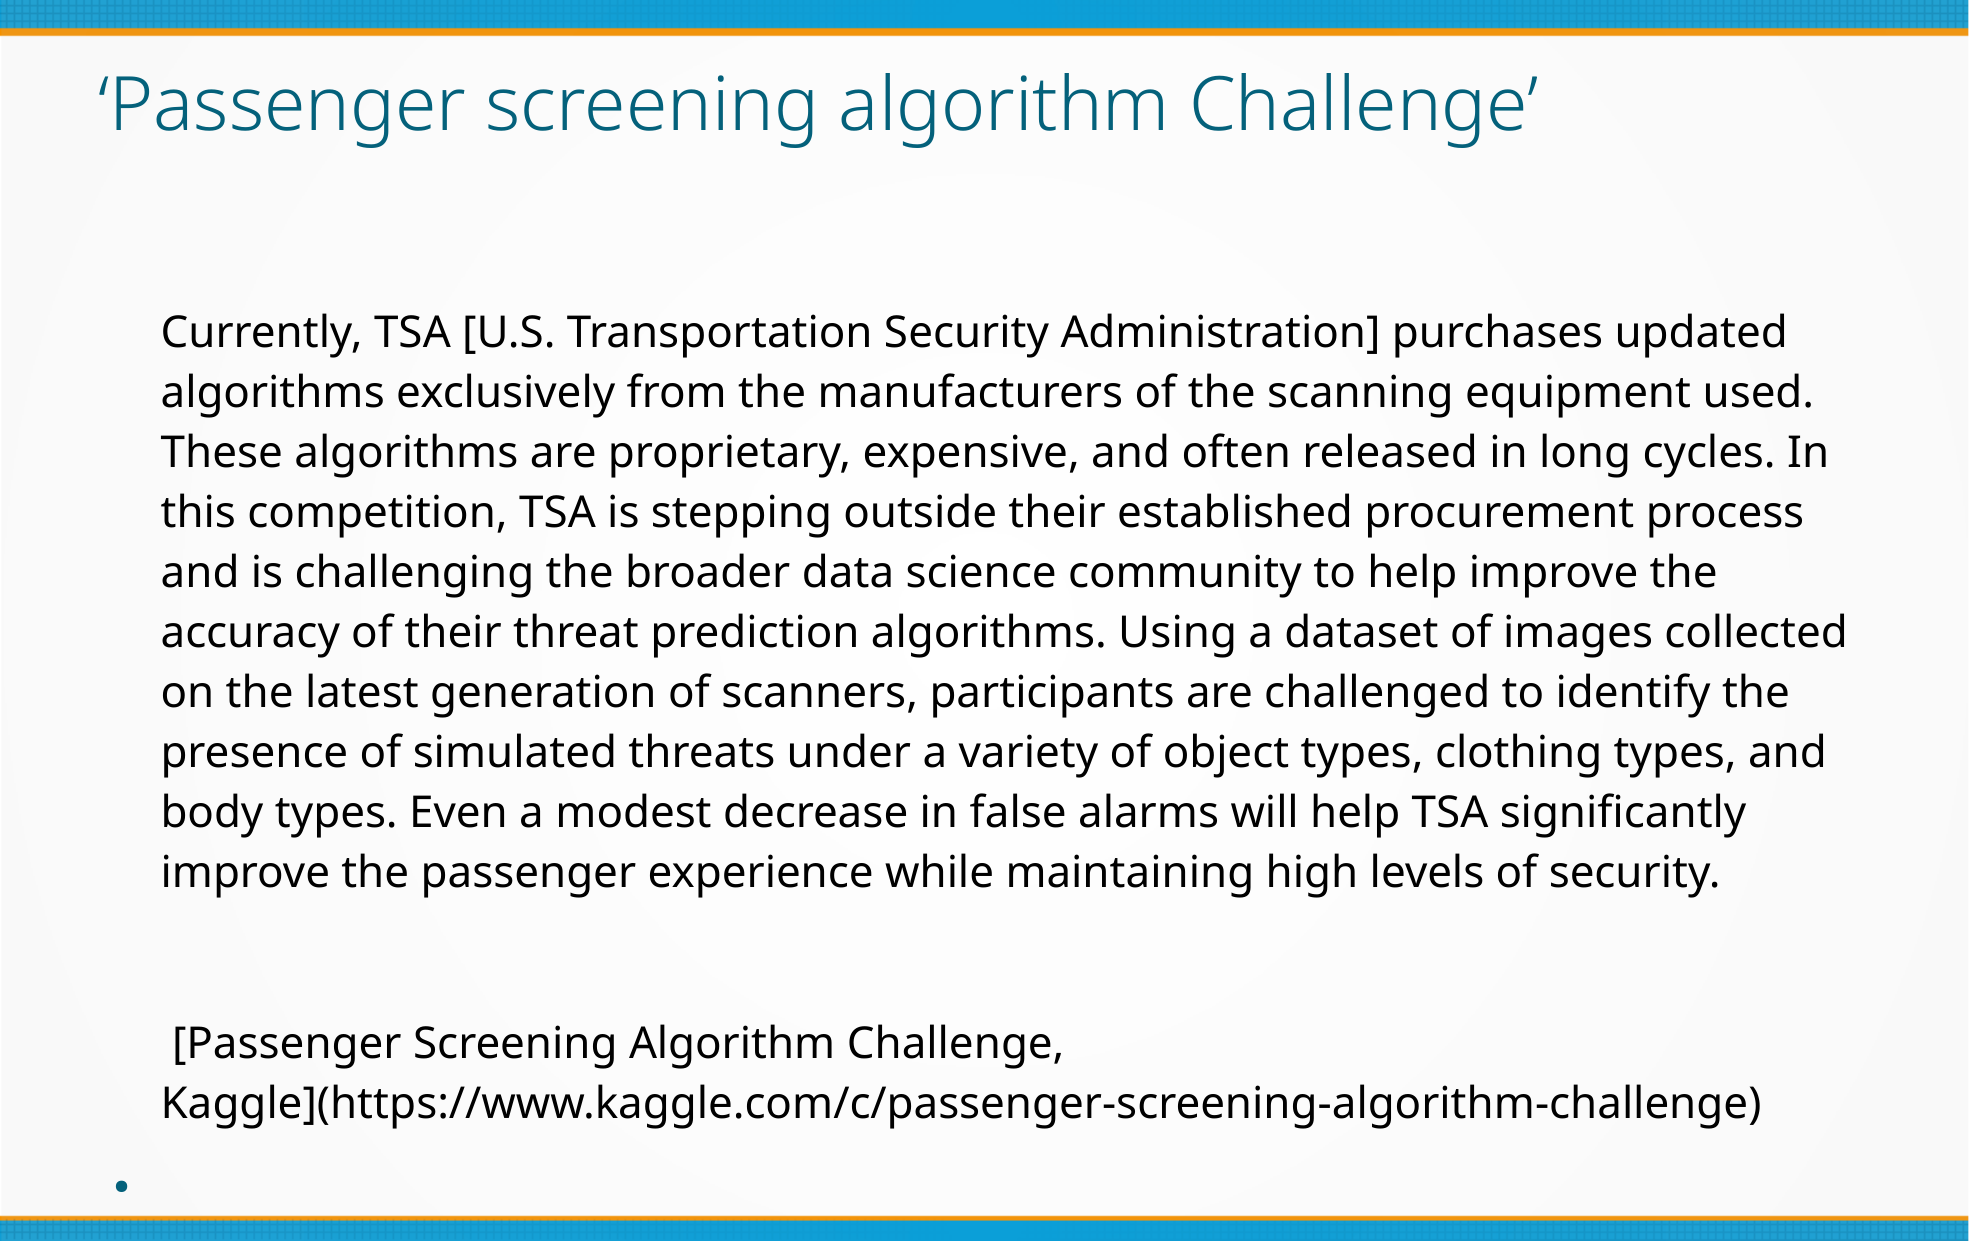

# ‘Passenger screening algorithm Challenge’
Currently, TSA [U.S. Transportation Security Administration] purchases updated algorithms exclusively from the manufacturers of the scanning equipment used. These algorithms are proprietary, expensive, and often released in long cycles. In this competition, TSA is stepping outside their established procurement process and is challenging the broader data science community to help improve the accuracy of their threat prediction algorithms. Using a dataset of images collected on the latest generation of scanners, participants are challenged to identify the presence of simulated threats under a variety of object types, clothing types, and body types. Even a modest decrease in false alarms will help TSA significantly improve the passenger experience while maintaining high levels of security.
 [Passenger Screening Algorithm Challenge, Kaggle](https://www.kaggle.com/c/passenger-screening-algorithm-challenge)